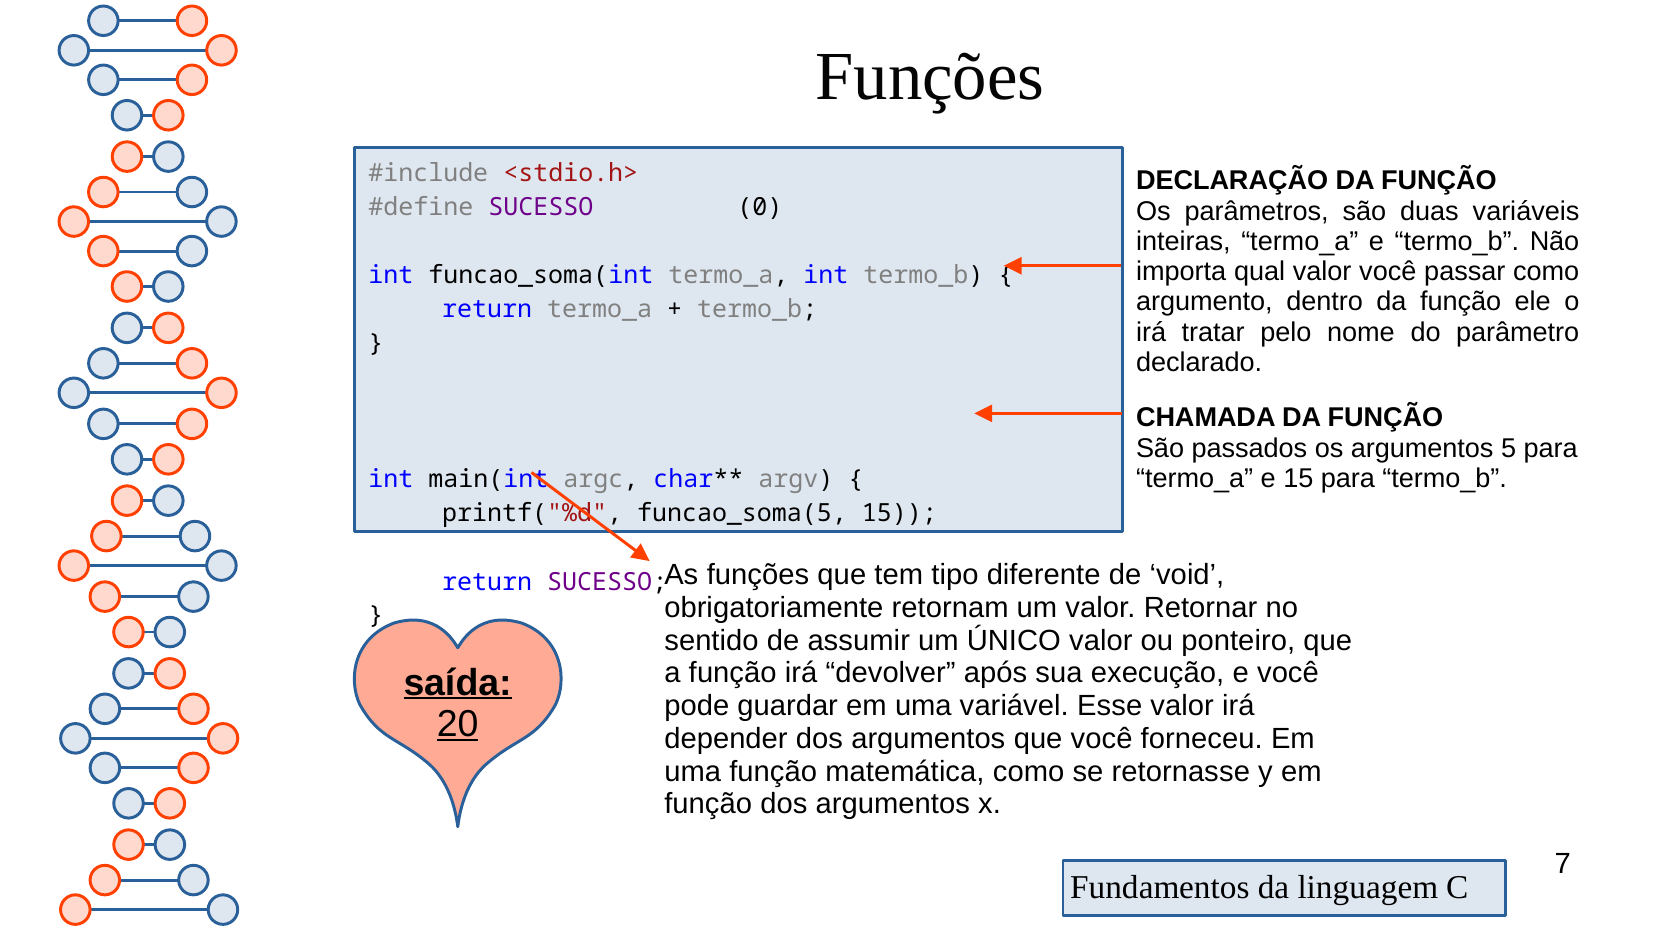

# Funções
#include <stdio.h>
#define SUCESSO		(0)
int funcao_soma(int termo_a, int termo_b) {
	return termo_a + termo_b;
}
int main(int argc, char** argv) {
	printf("%d", funcao_soma(5, 15));
	return SUCESSO;
}
DECLARAÇÃO DA FUNÇÃO
Os parâmetros, são duas variáveis inteiras, “termo_a” e “termo_b”. Não importa qual valor você passar como argumento, dentro da função ele o irá tratar pelo nome do parâmetro declarado.
CHAMADA DA FUNÇÃO
São passados os argumentos 5 para “termo_a” e 15 para “termo_b”.
As funções que tem tipo diferente de ‘void’, obrigatoriamente retornam um valor. Retornar no sentido de assumir um ÚNICO valor ou ponteiro, que a função irá “devolver” após sua execução, e você pode guardar em uma variável. Esse valor irá depender dos argumentos que você forneceu. Em uma função matemática, como se retornasse y em função dos argumentos x.
saída:
20
aaa
7
Fundamentos da linguagem C